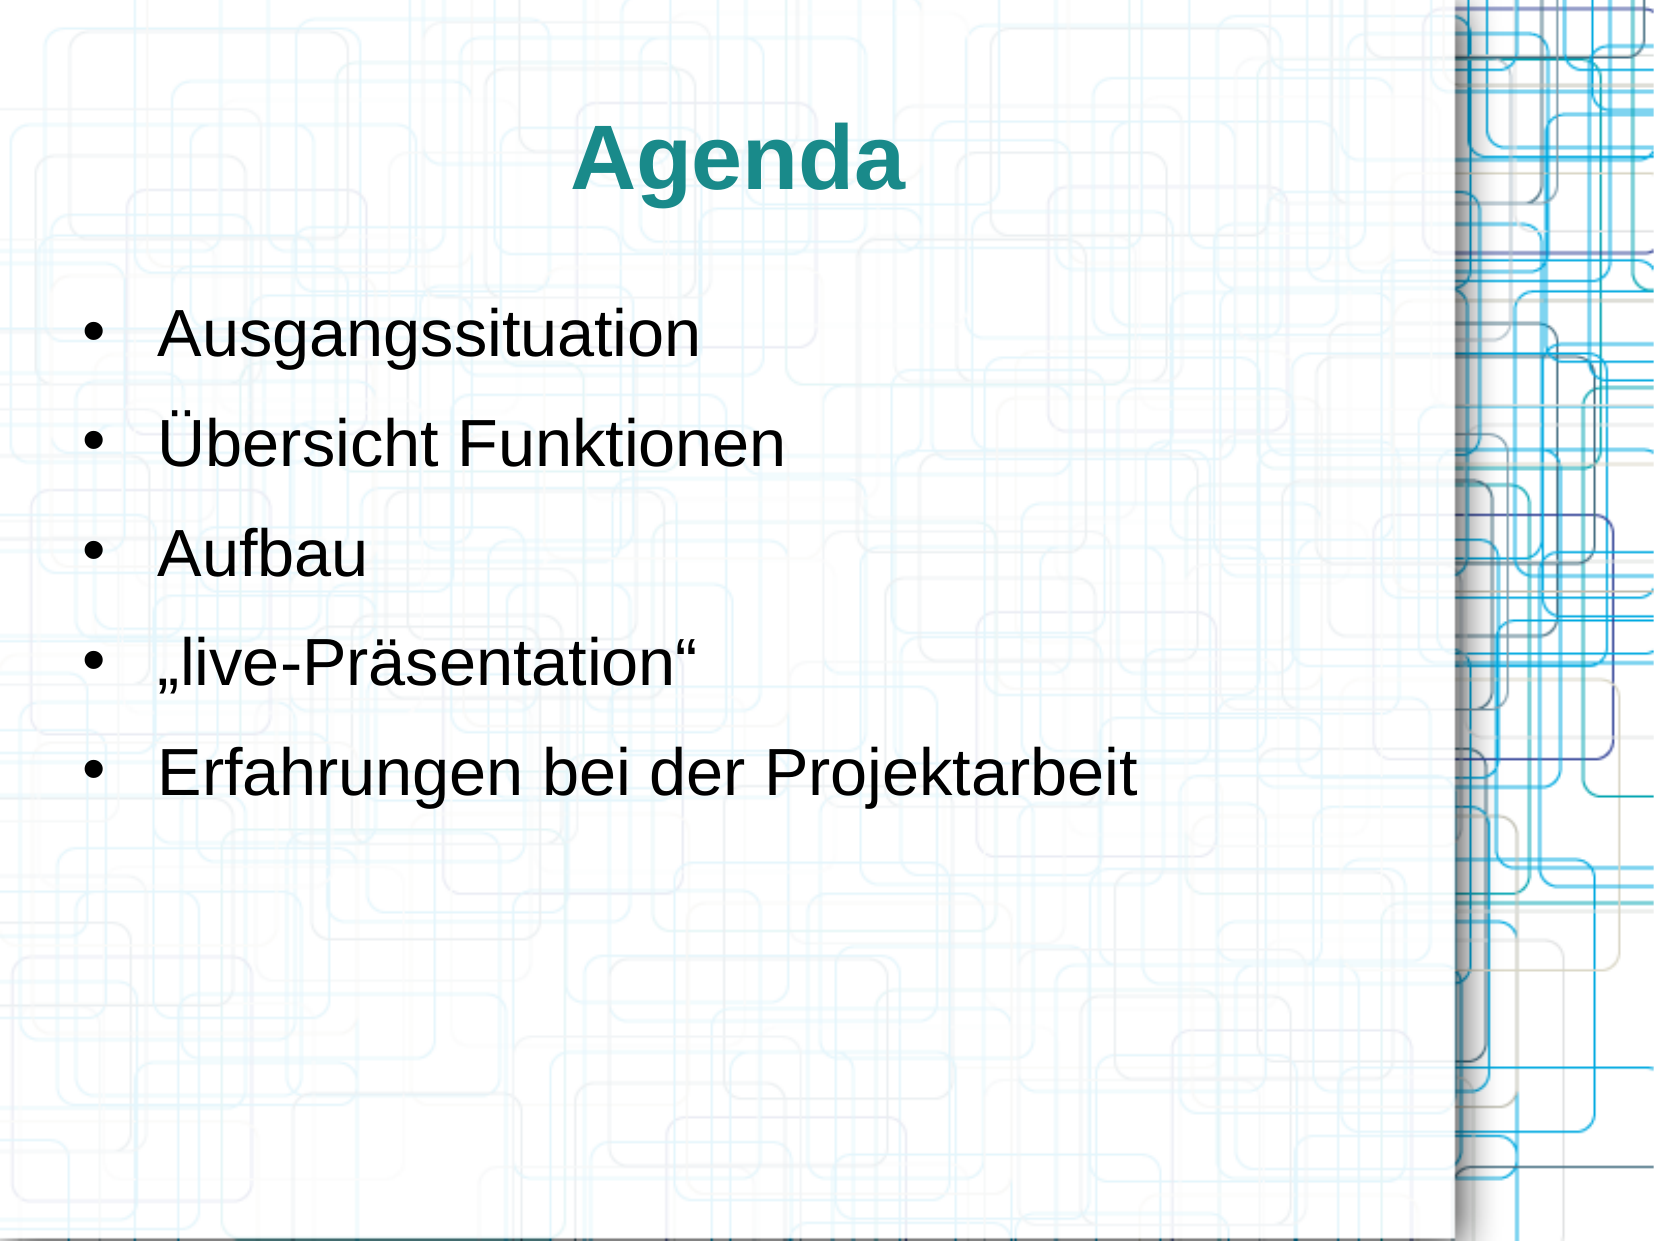

# Agenda
Ausgangssituation
Übersicht Funktionen
Aufbau
„live-Präsentation“
Erfahrungen bei der Projektarbeit